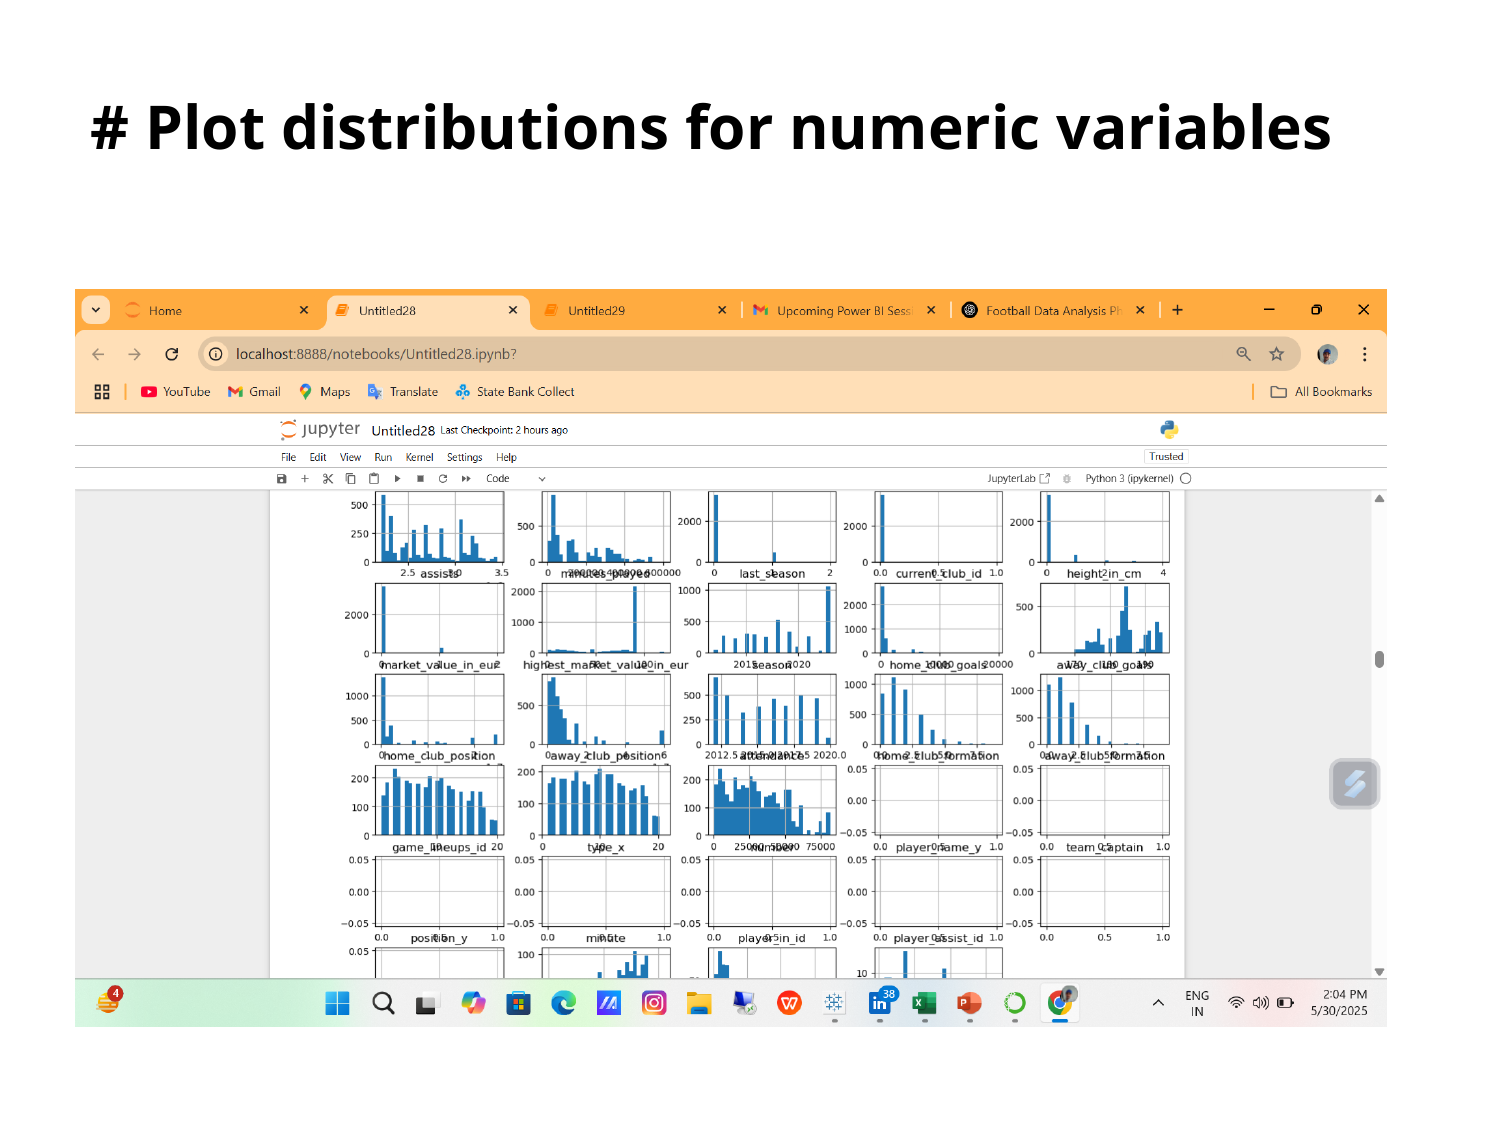

# # Plot distributions for numeric variables